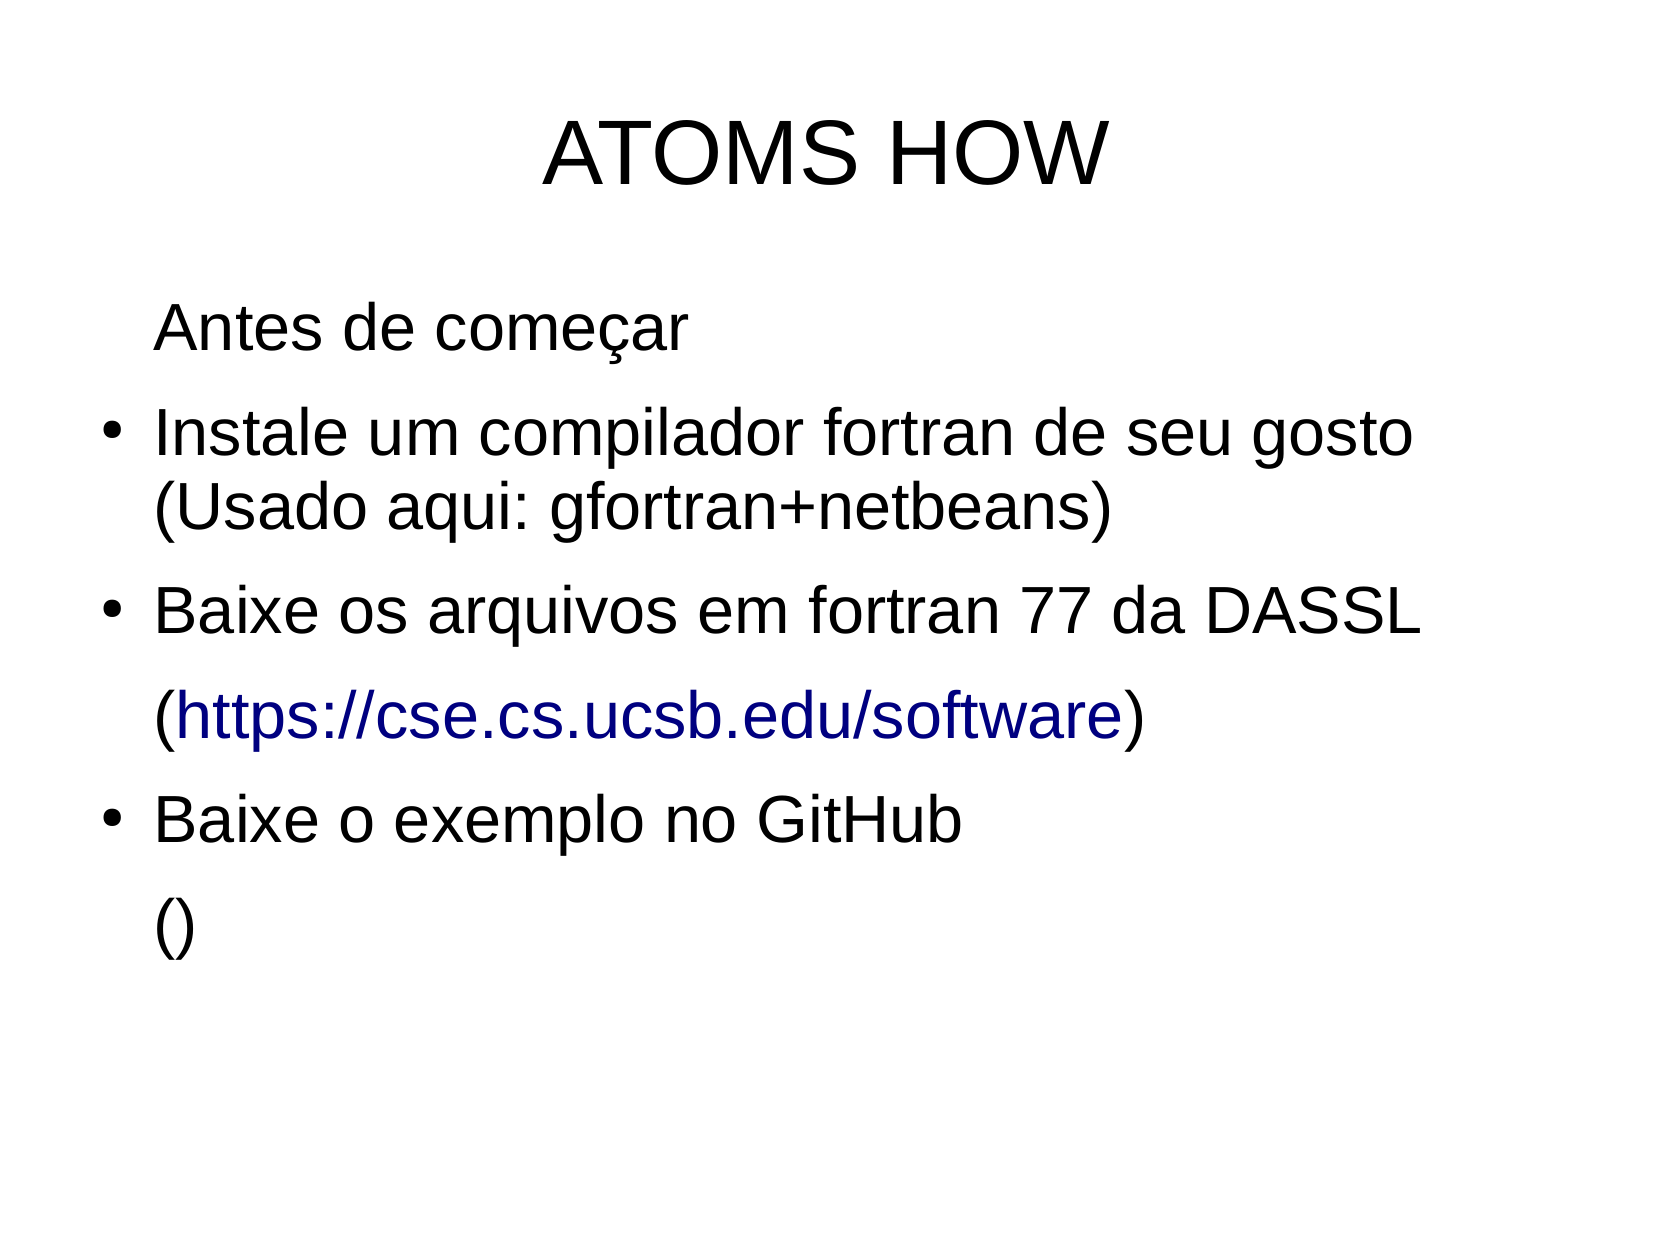

# ATOMS HOW
Antes de começar
Instale um compilador fortran de seu gosto (Usado aqui: gfortran+netbeans)
Baixe os arquivos em fortran 77 da DASSL
(https://cse.cs.ucsb.edu/software)
Baixe o exemplo no GitHub
()